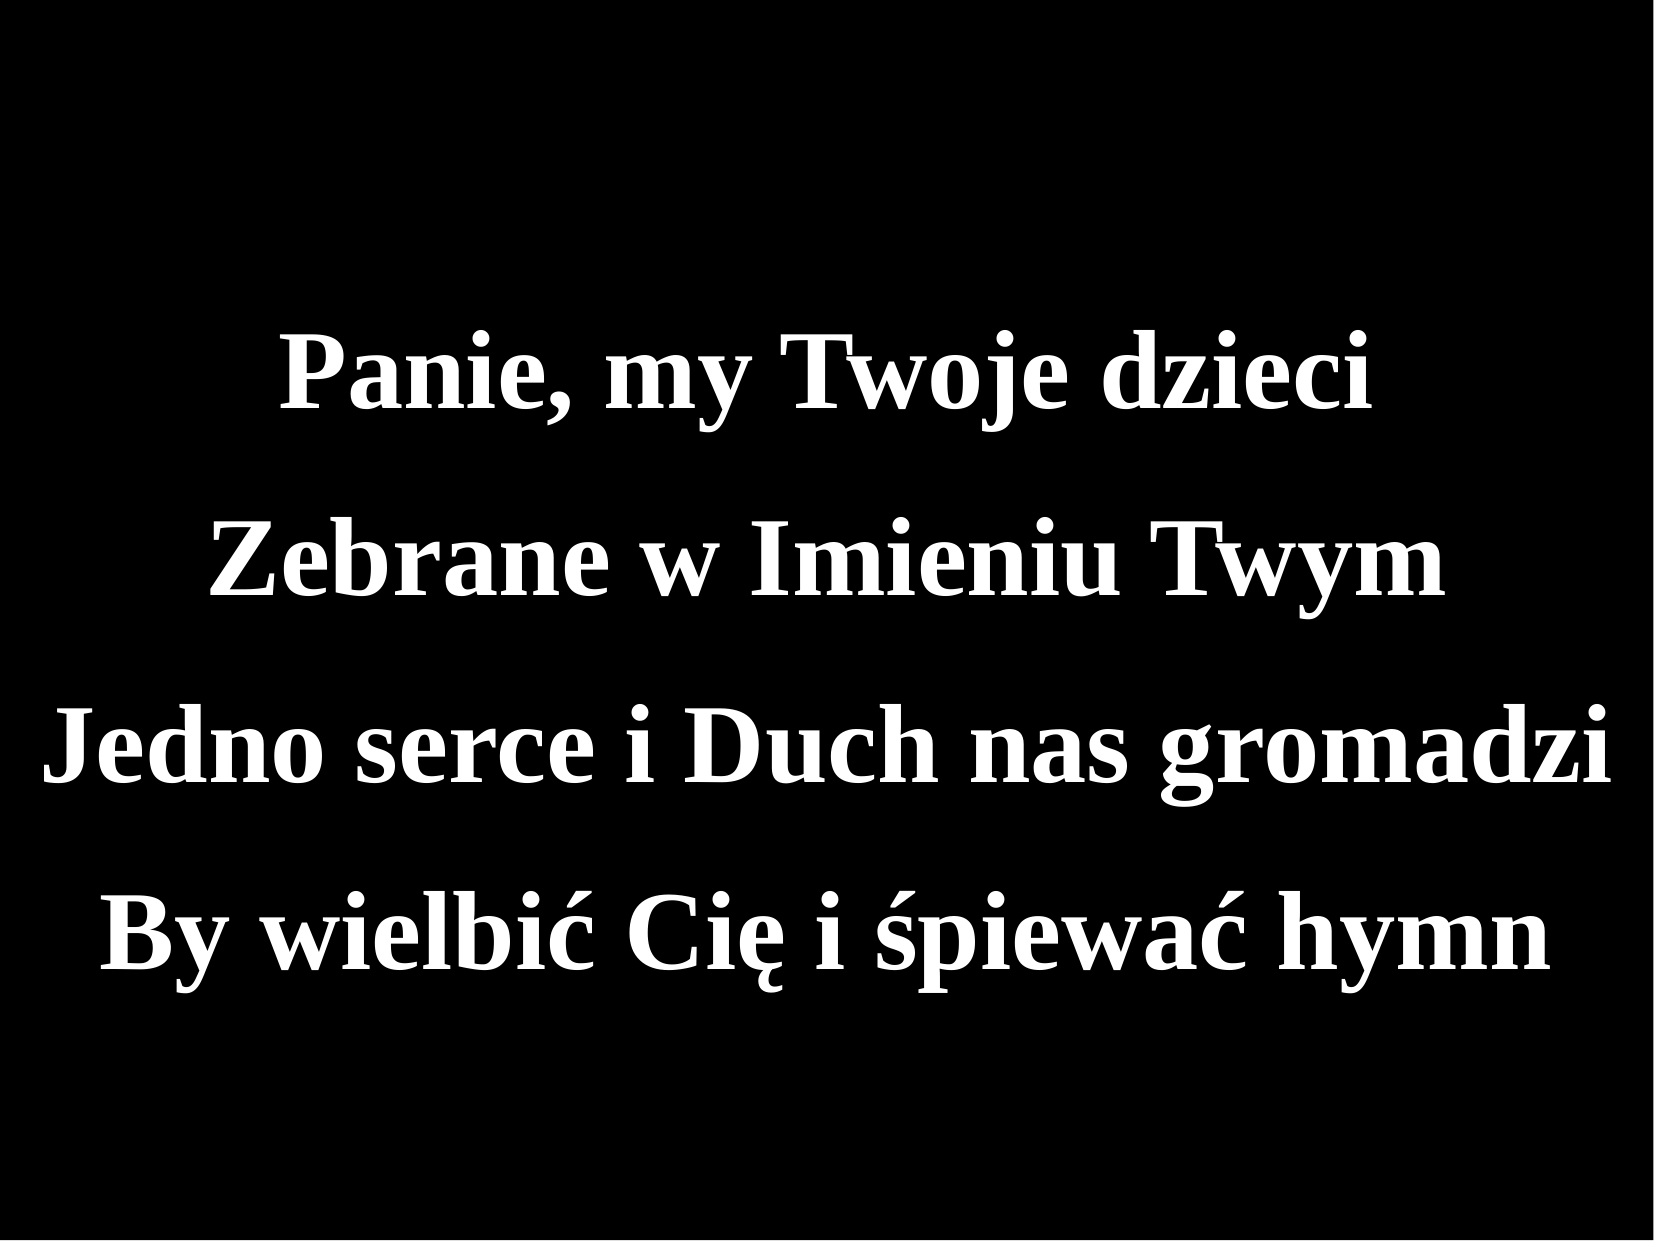

# Panie, my Twoje dzieci Zebrane w Imieniu Twym Jedno serce i Duch nas gromadzi By wielbić Cię i śpiewać hymn